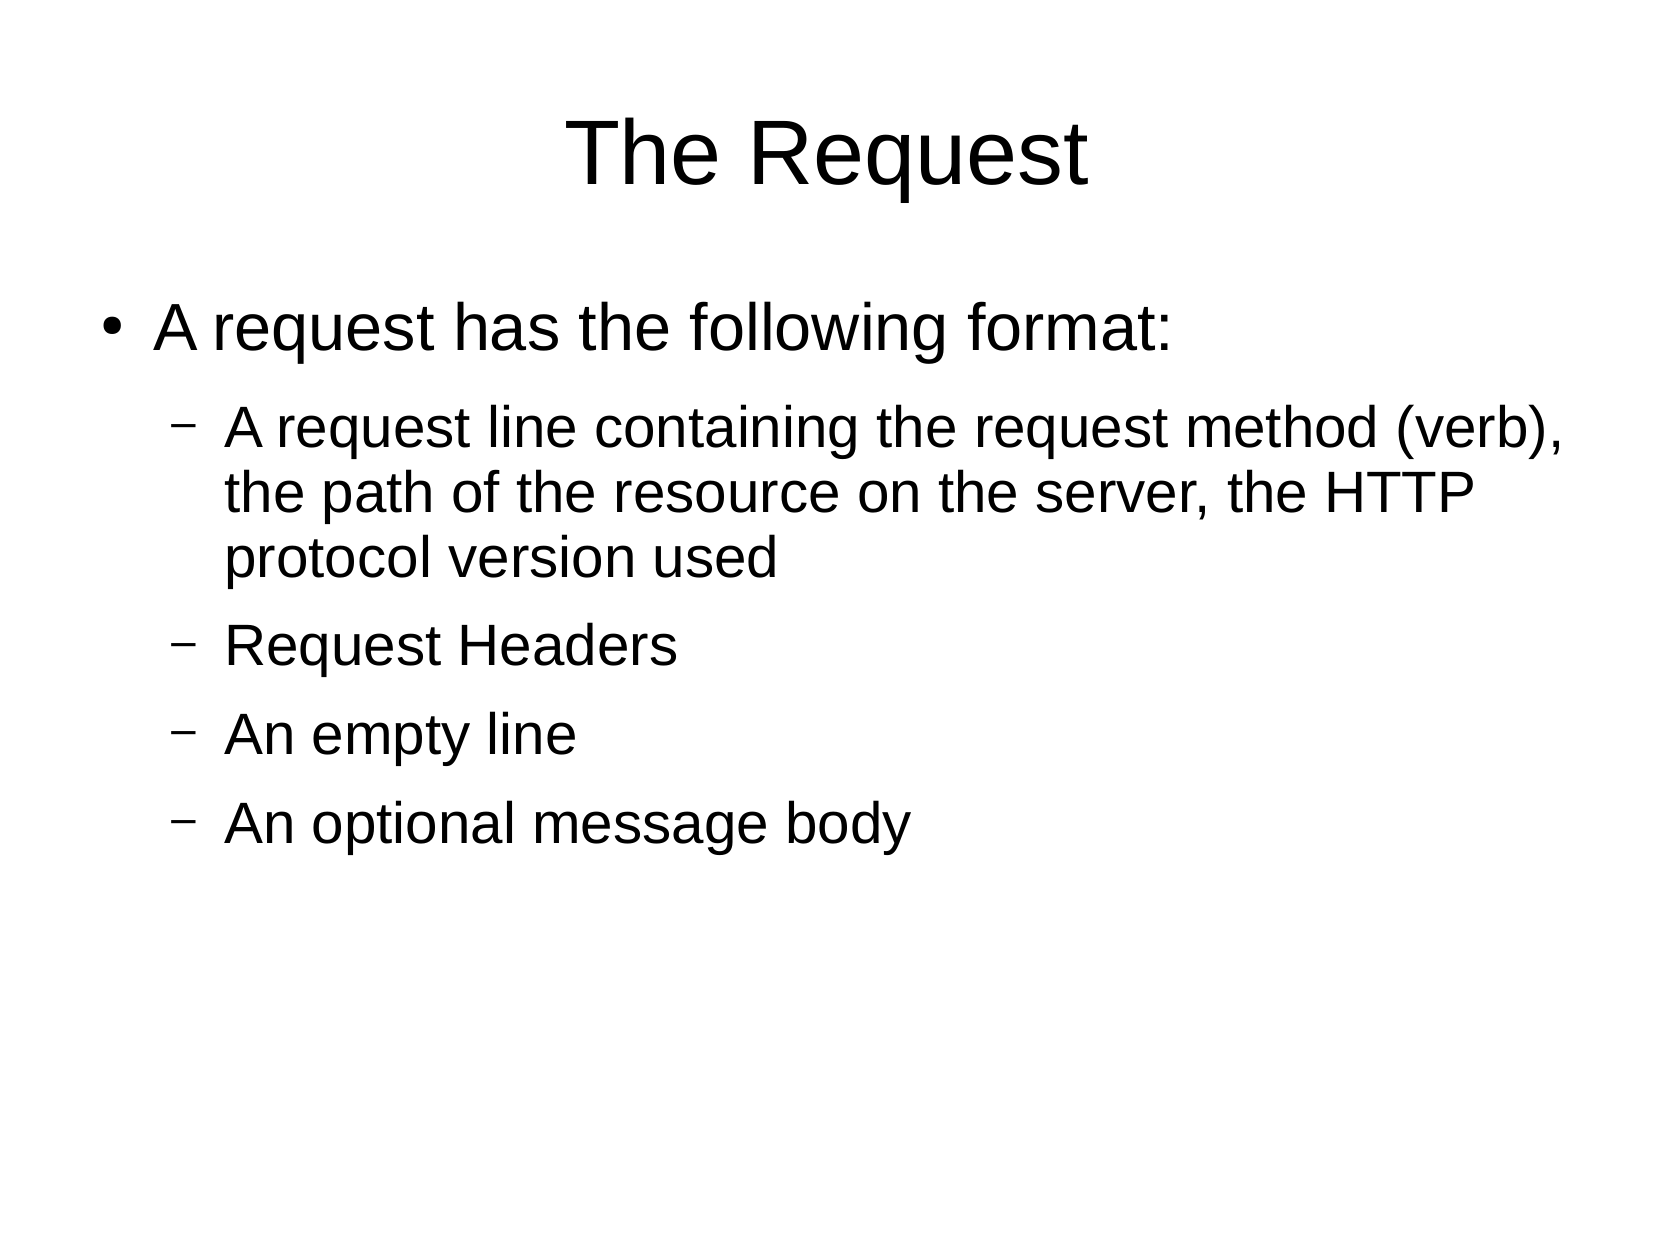

# The Request
A request has the following format:
A request line containing the request method (verb), the path of the resource on the server, the HTTP protocol version used
Request Headers
An empty line
An optional message body